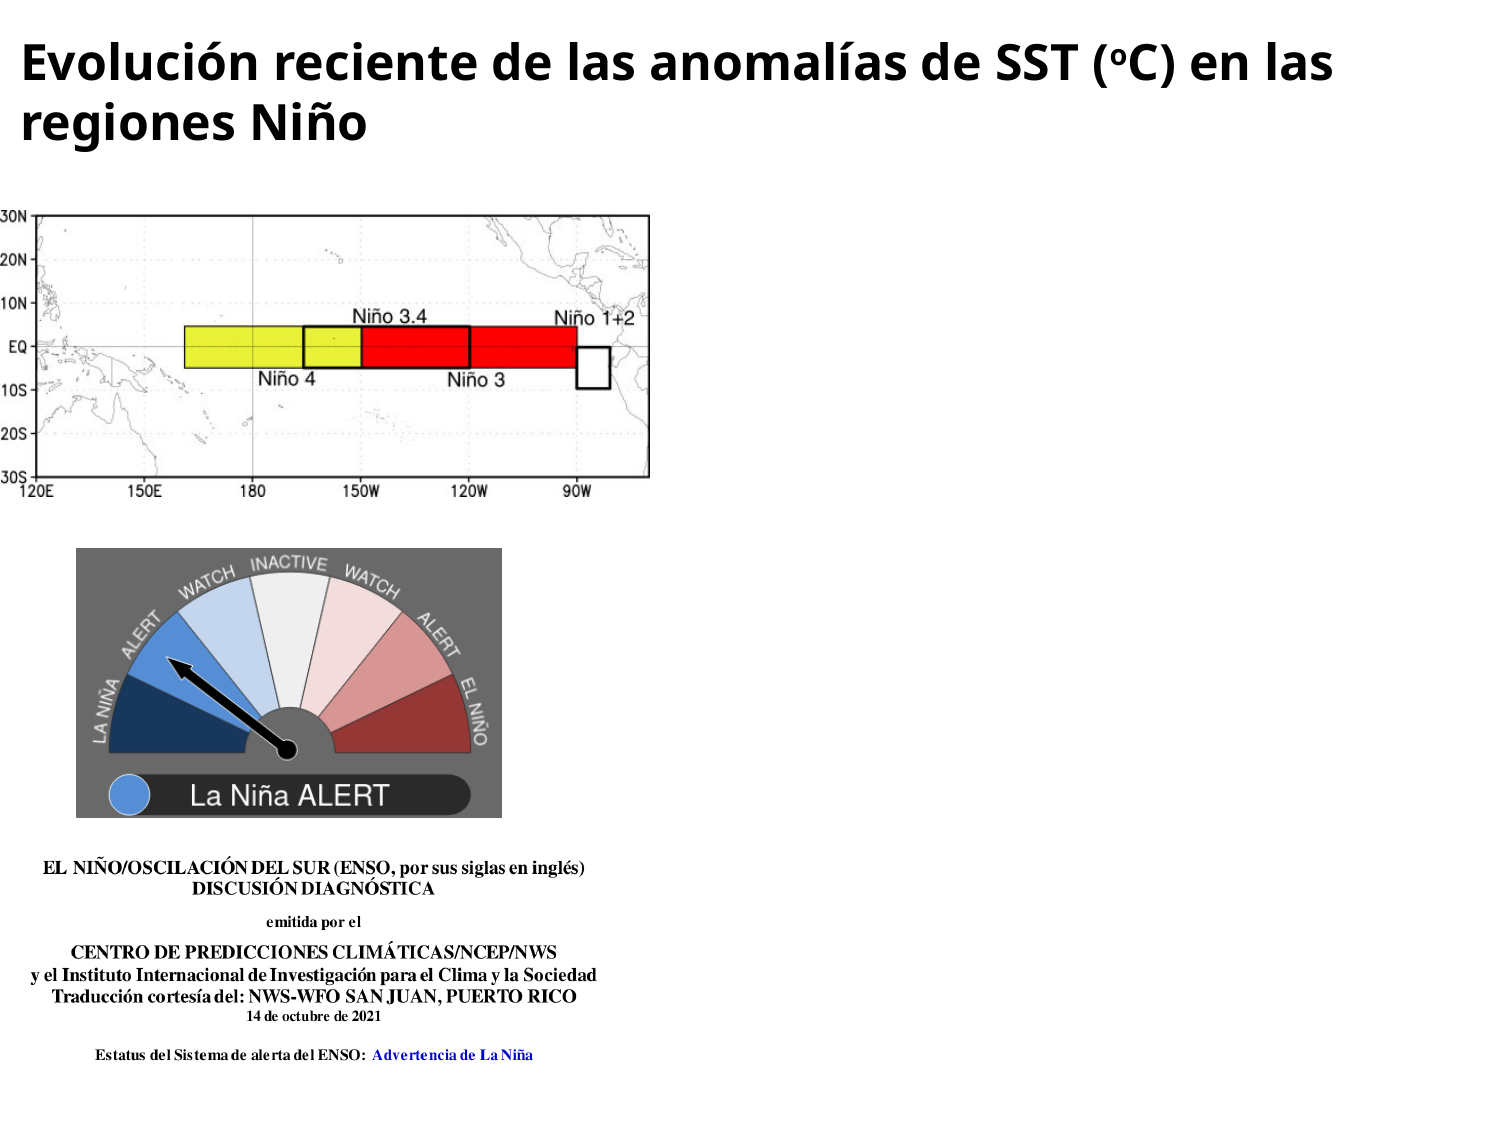

Evolución reciente de las anomalías de SST (oC) en las regiones Niño